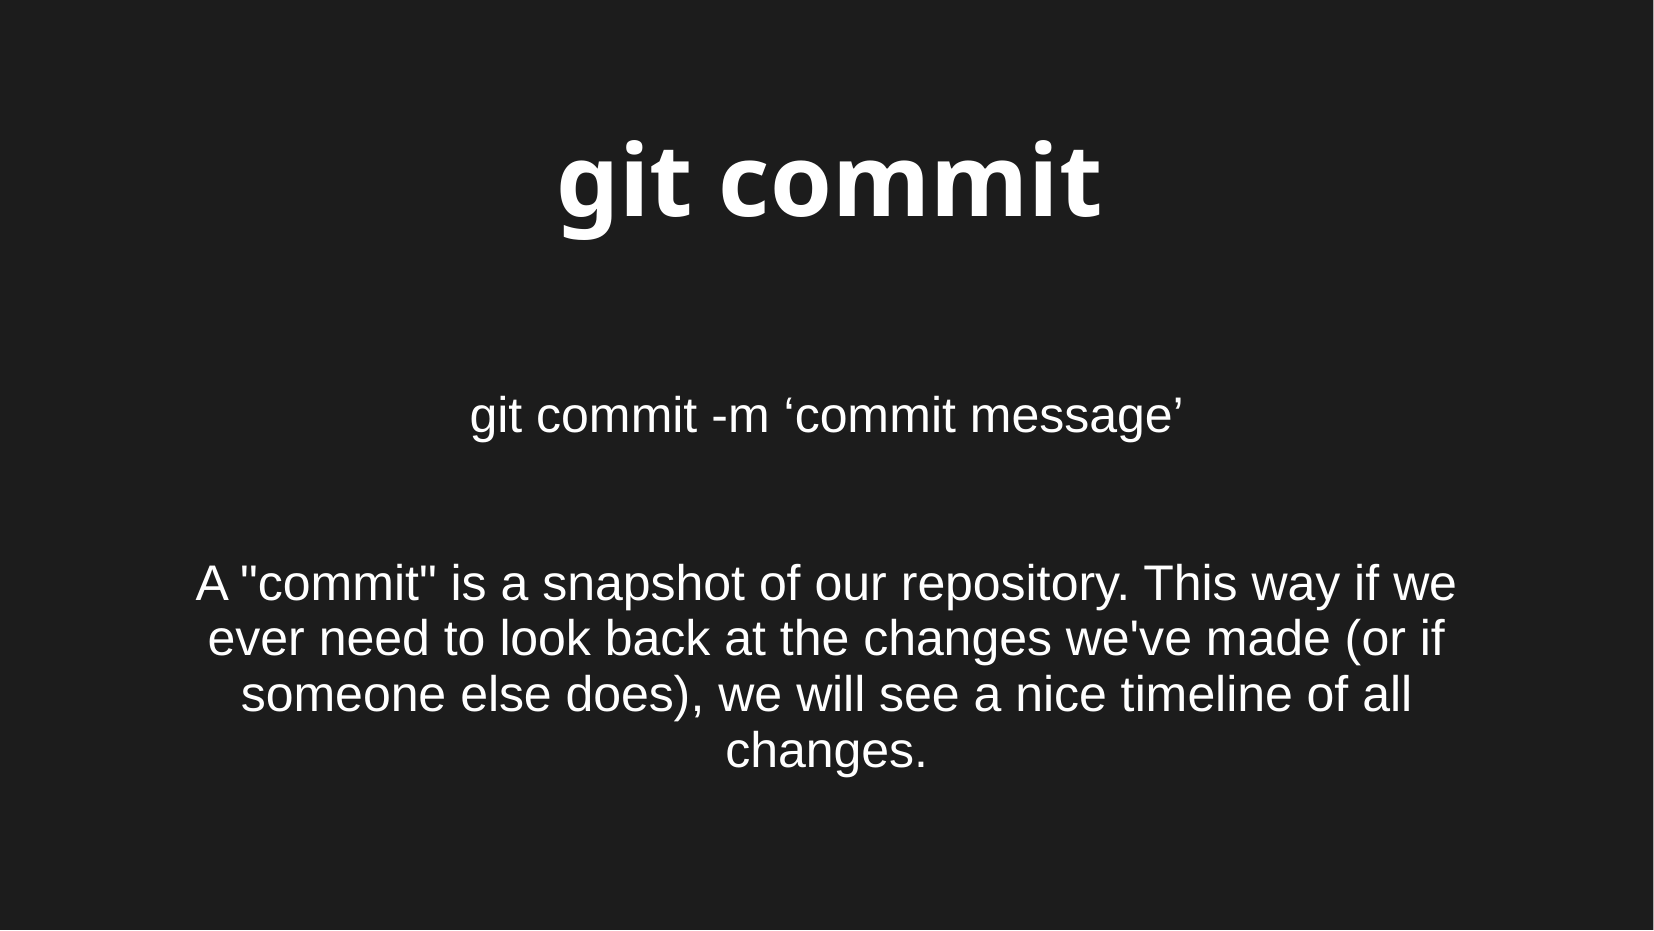

# git commit
git commit -m ‘commit message’
A "commit" is a snapshot of our repository. This way if we
ever need to look back at the changes we've made (or if
someone else does), we will see a nice timeline of all
changes.